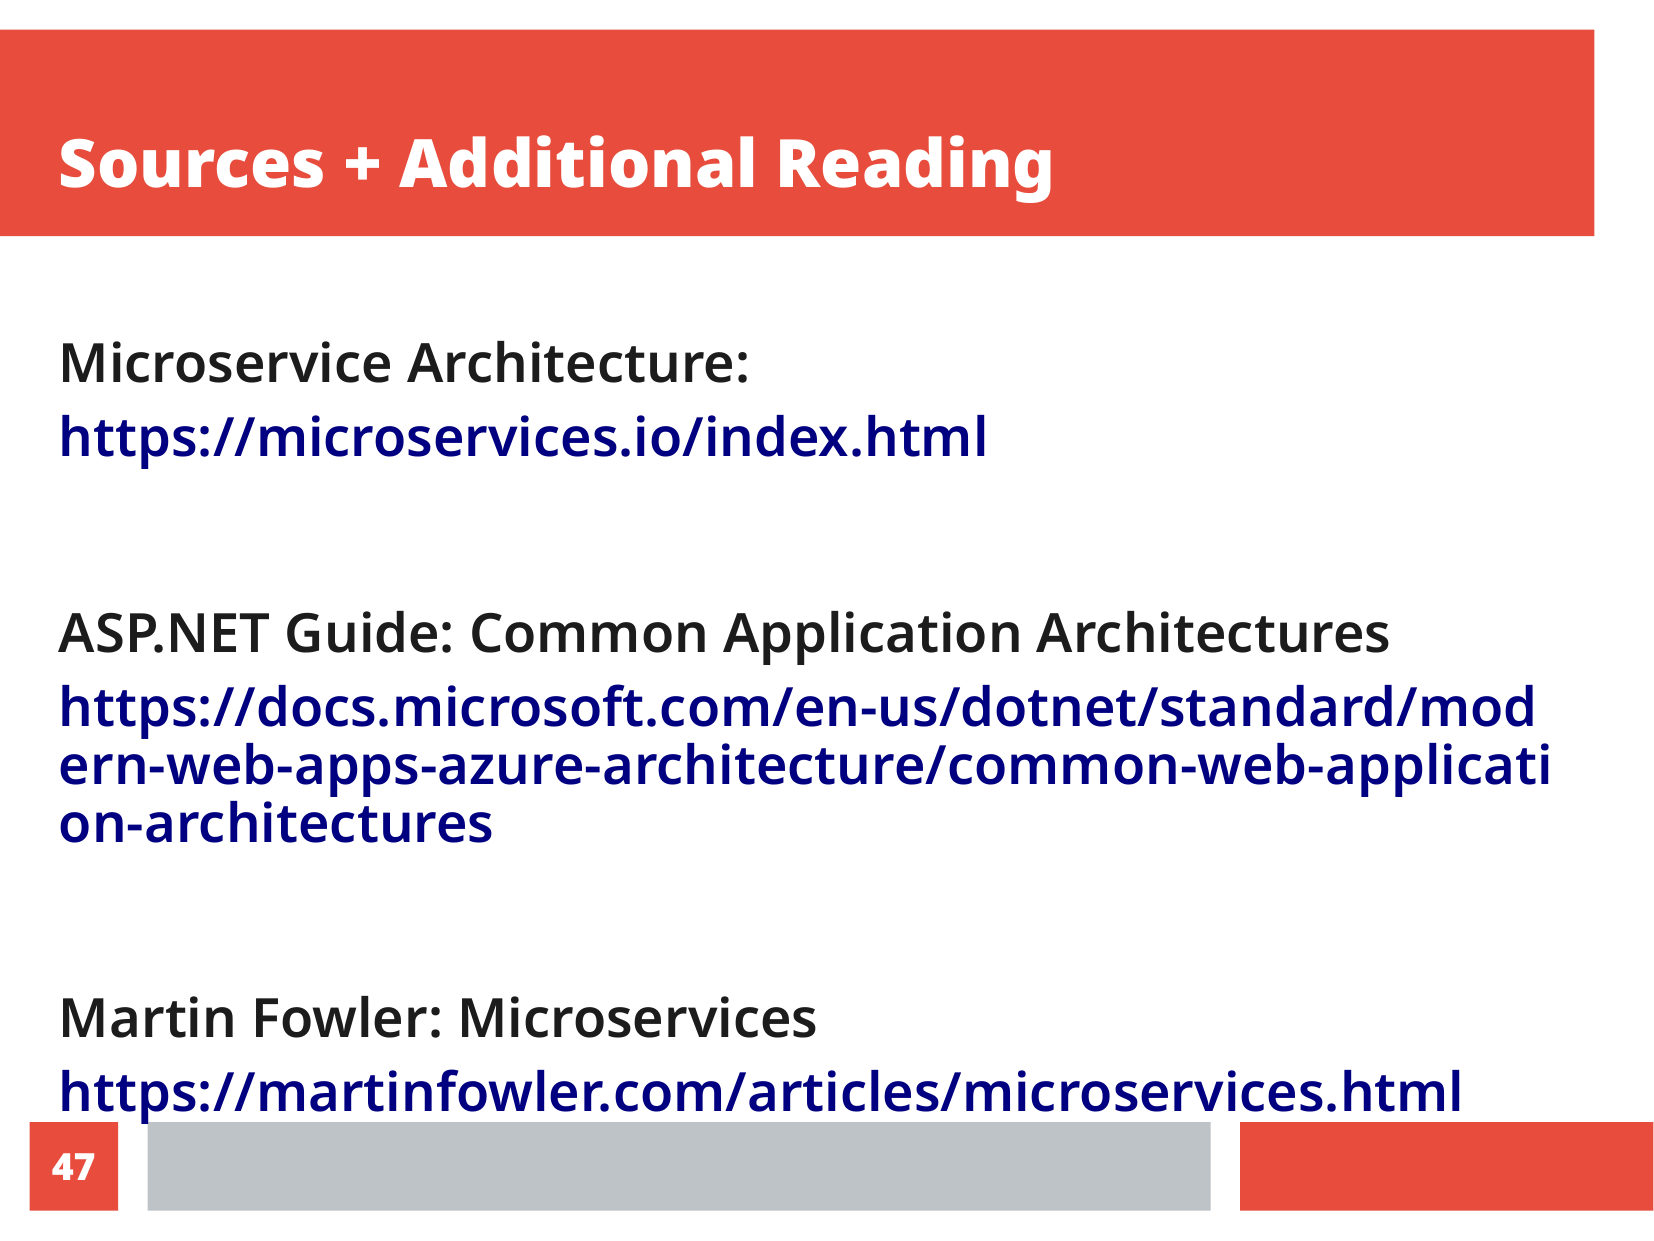

# Sources + Additional Reading
Microservice Architecture:
https://microservices.io/index.html
ASP.NET Guide: Common Application Architectures
https://docs.microsoft.com/en-us/dotnet/standard/modern-web-apps-azure-architecture/common-web-application-architectures
Martin Fowler: Microservices
https://martinfowler.com/articles/microservices.html
47